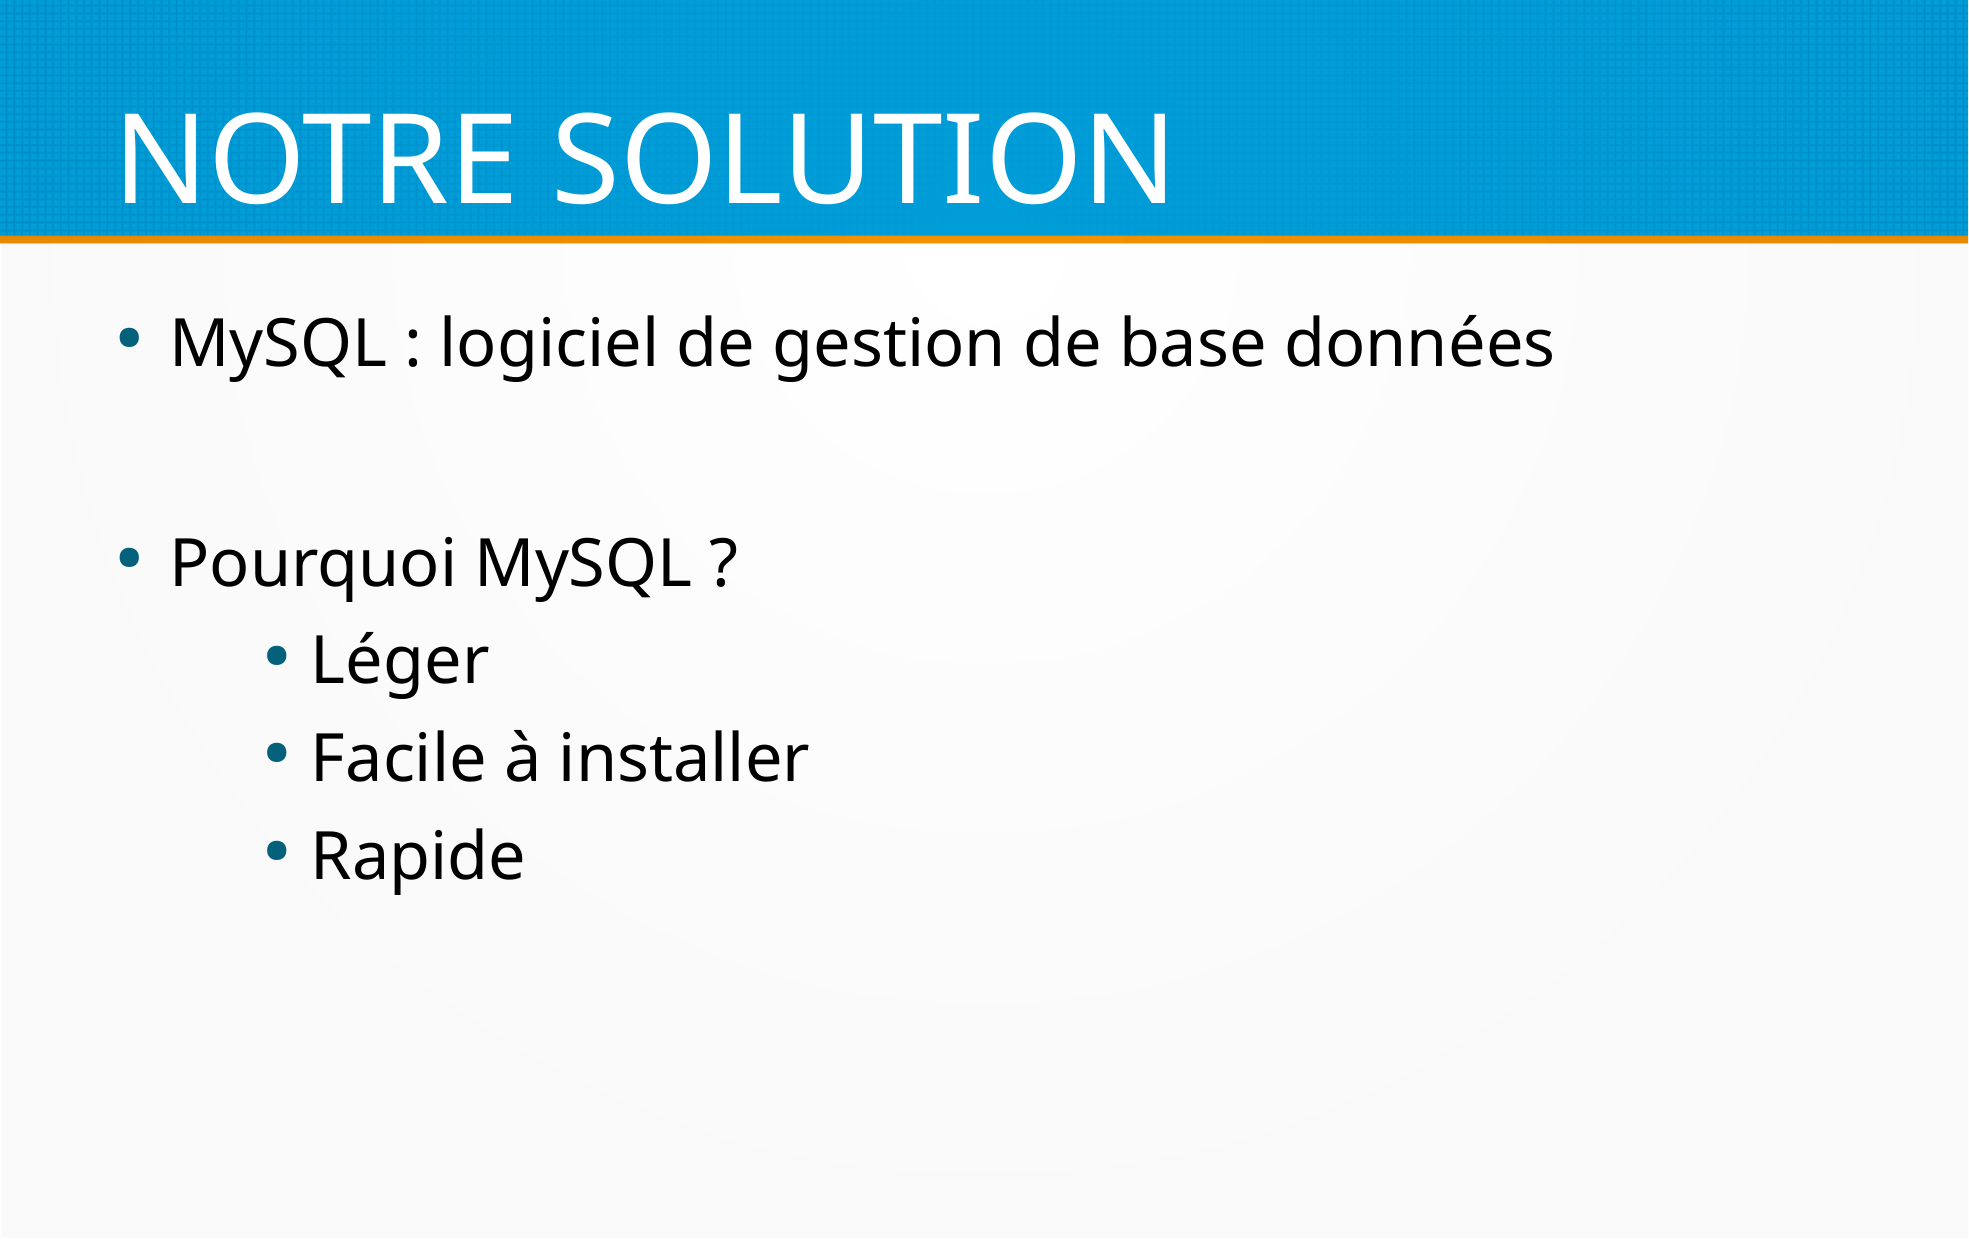

NOTRE SOLUTION
# MySQL : logiciel de gestion de base données
Pourquoi MySQL ?
Léger
Facile à installer
Rapide